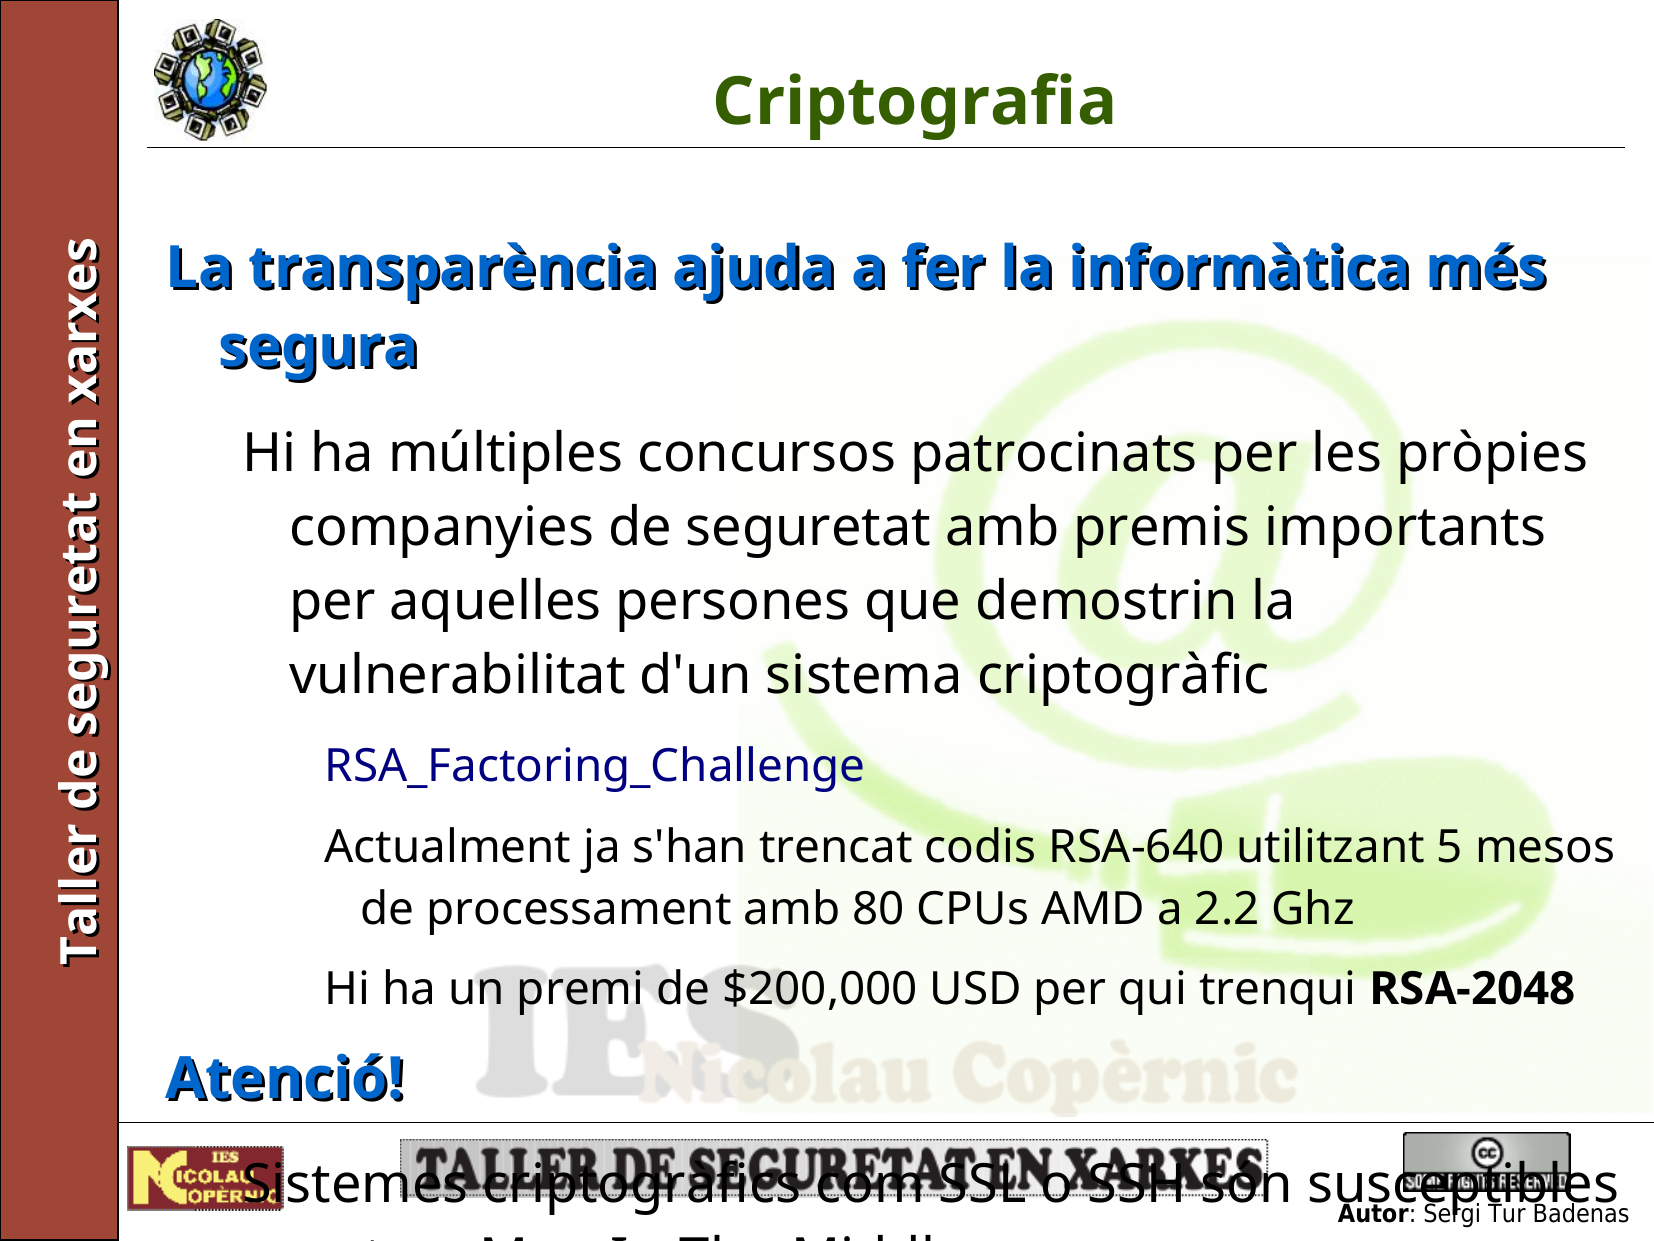

# Criptografia
La transparència ajuda a fer la informàtica més segura
Hi ha múltiples concursos patrocinats per les pròpies companyies de seguretat amb premis importants per aquelles persones que demostrin la vulnerabilitat d'un sistema criptogràfic
RSA_Factoring_Challenge
Actualment ja s'han trencat codis RSA-640 utilitzant 5 mesos de processament amb 80 CPUs AMD a 2.2 Ghz
Hi ha un premi de $200,000 USD per qui trenqui RSA-2048
Atenció!
Sistemes criptogràfics com SSL o SSH són susceptibles a atacs Man-In-The-Middle